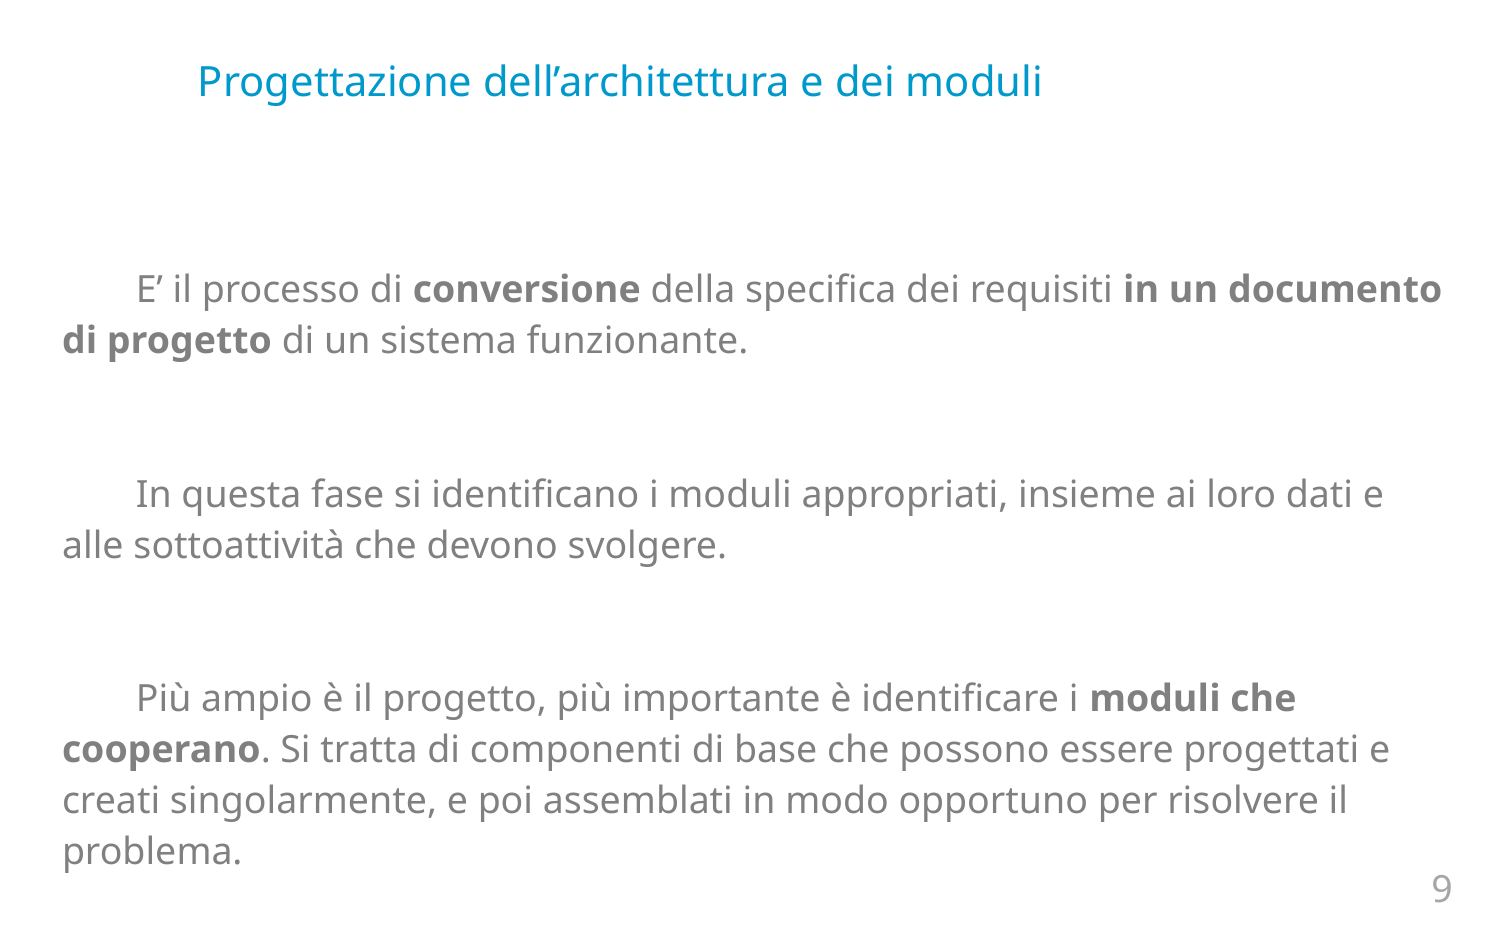

Progettazione dell’architettura e dei moduli
	E’ il processo di conversione della specifica dei requisiti in un documento di progetto di un sistema funzionante.
	In questa fase si identificano i moduli appropriati, insieme ai loro dati e alle sottoattività che devono svolgere.
	Più ampio è il progetto, più importante è identificare i moduli che cooperano. Si tratta di componenti di base che possono essere progettati e creati singolarmente, e poi assemblati in modo opportuno per risolvere il problema.
9